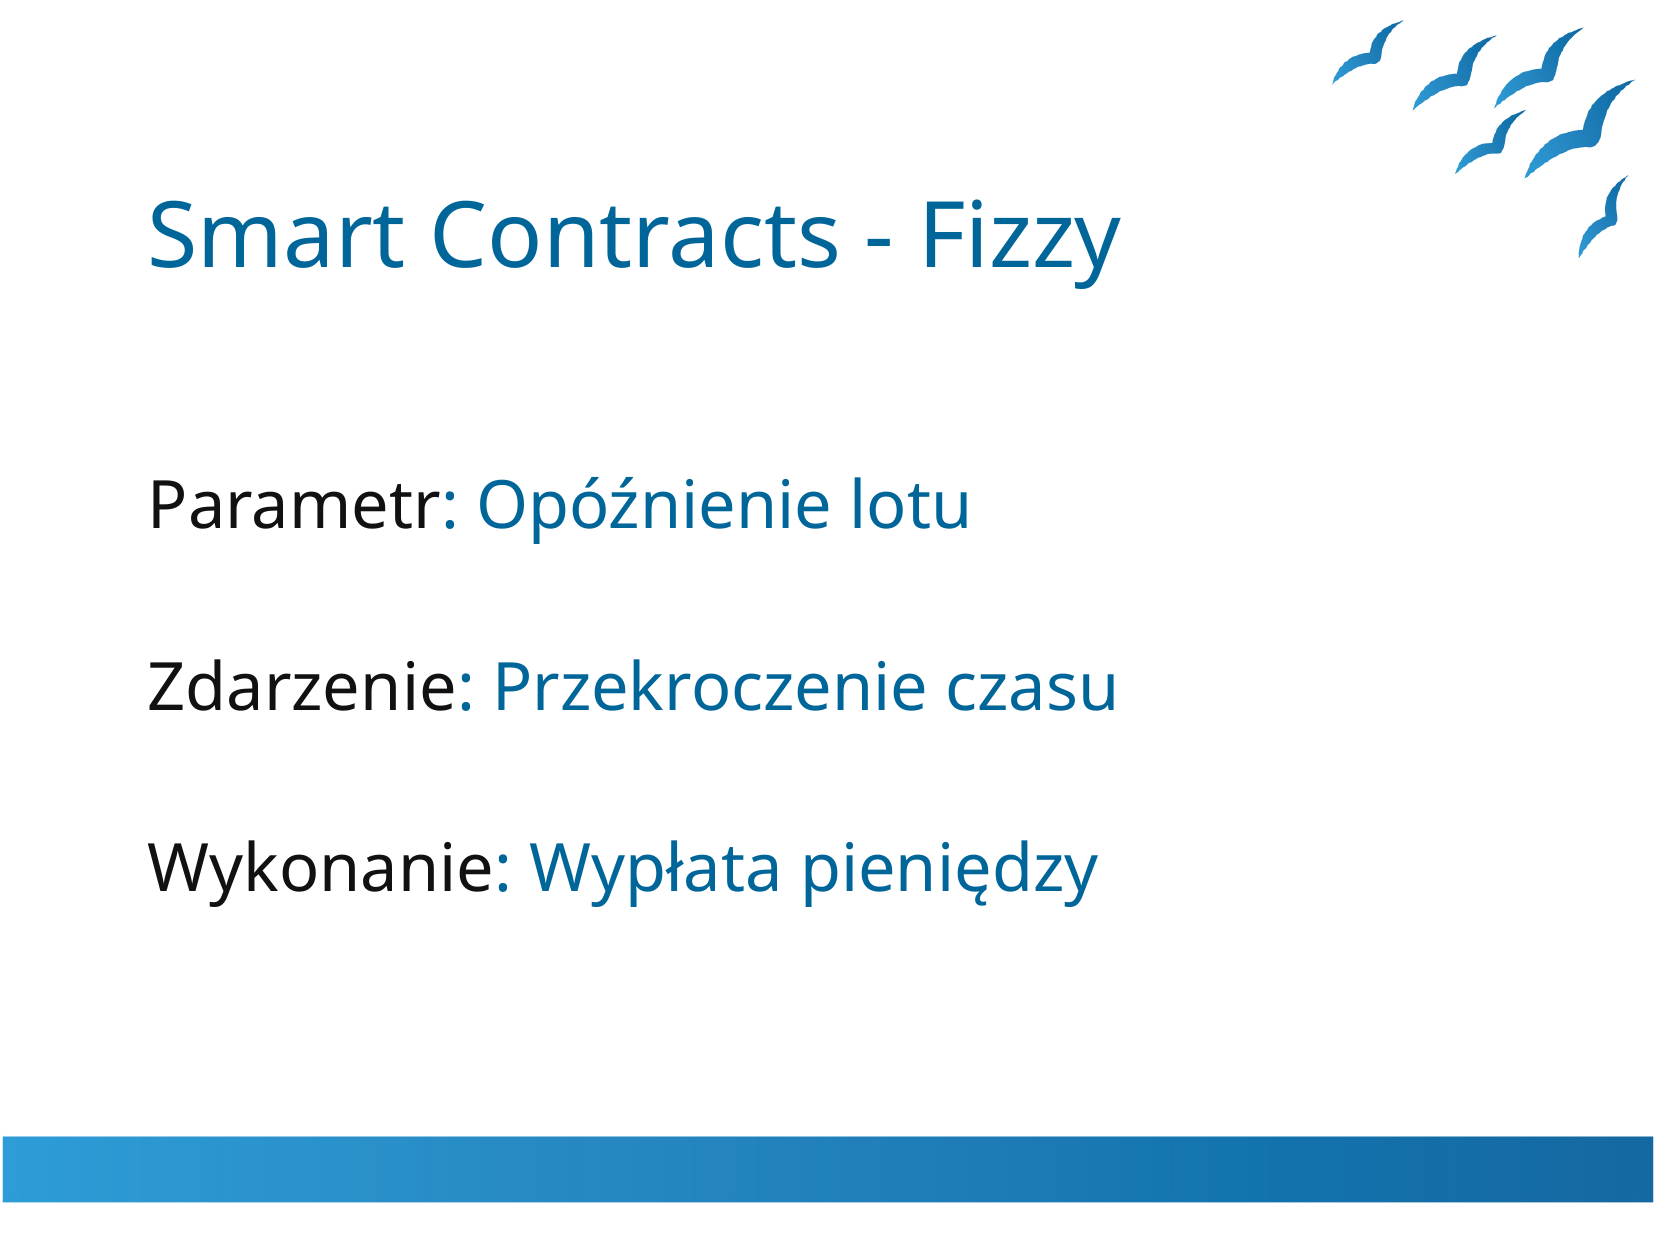

# Smart Contracts - Fizzy
Parametr: Opóźnienie lotu
Zdarzenie: Przekroczenie czasu
Wykonanie: Wypłata pieniędzy